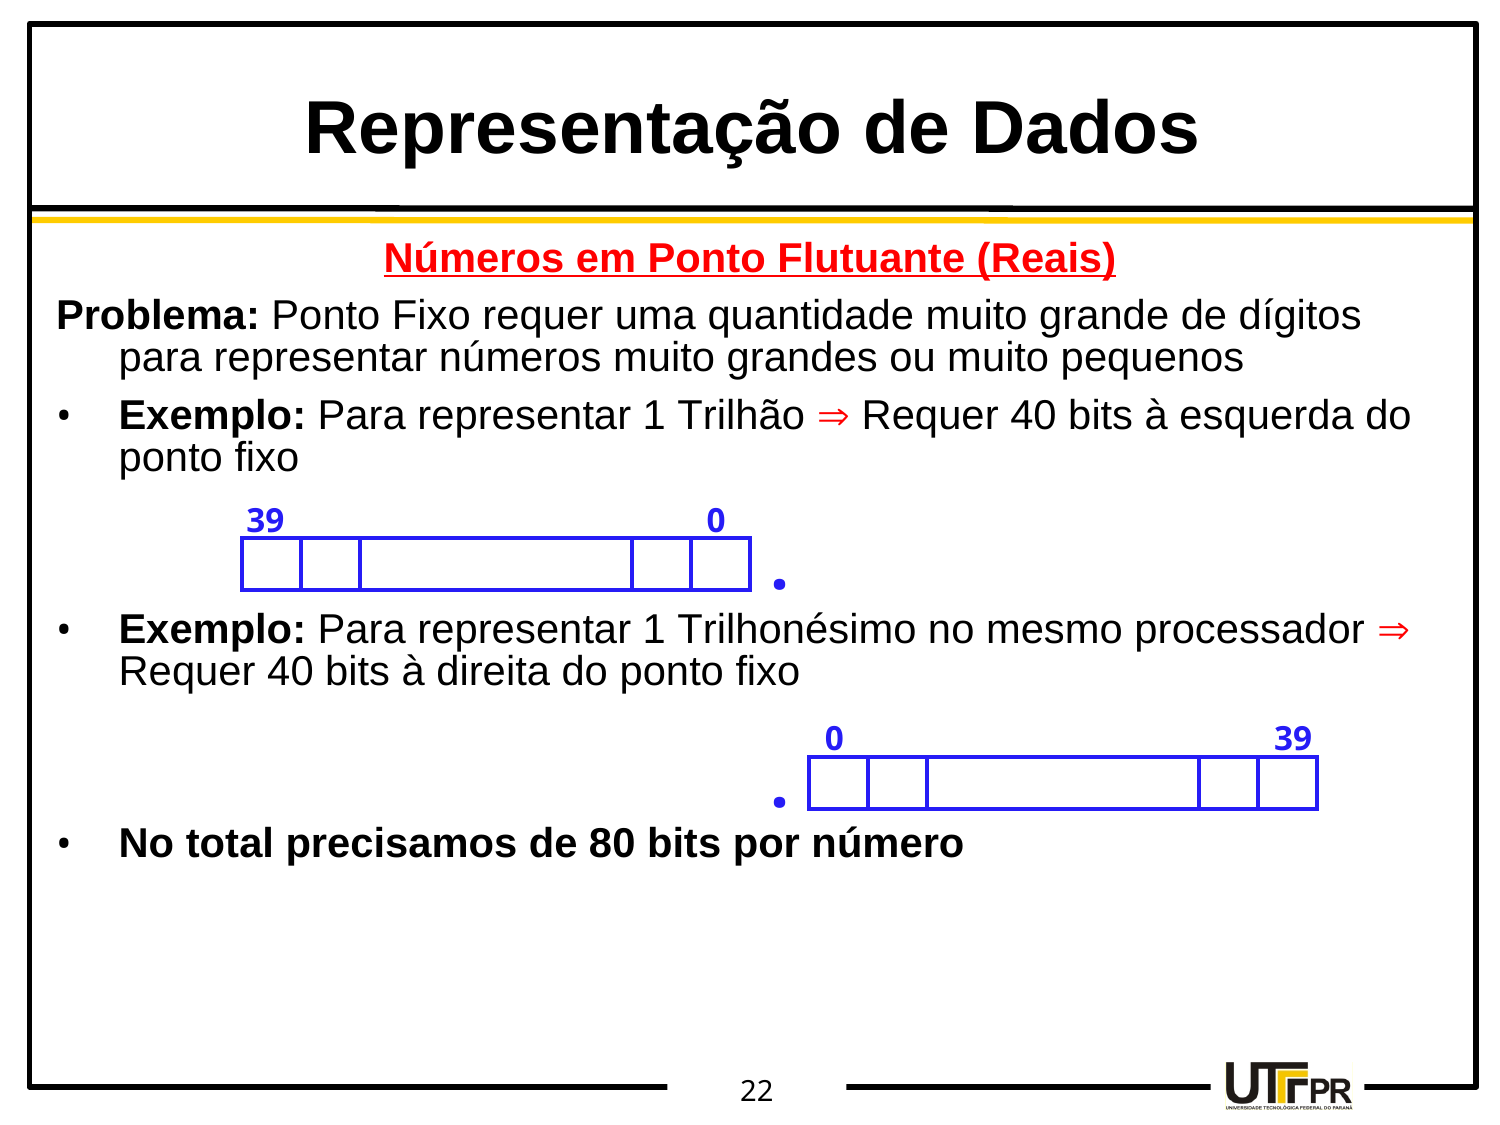

Representação de Dados
# Números em Ponto Flutuante (Reais)
Problema: Ponto Fixo requer uma quantidade muito grande de dígitos para representar números muito grandes ou muito pequenos
Exemplo: Para representar 1 Trilhão  Requer 40 bits à esquerda do ponto fixo
Exemplo: Para representar 1 Trilhonésimo no mesmo processador  Requer 40 bits à direita do ponto fixo
No total precisamos de 80 bits por número
39
0
.
0
39
.